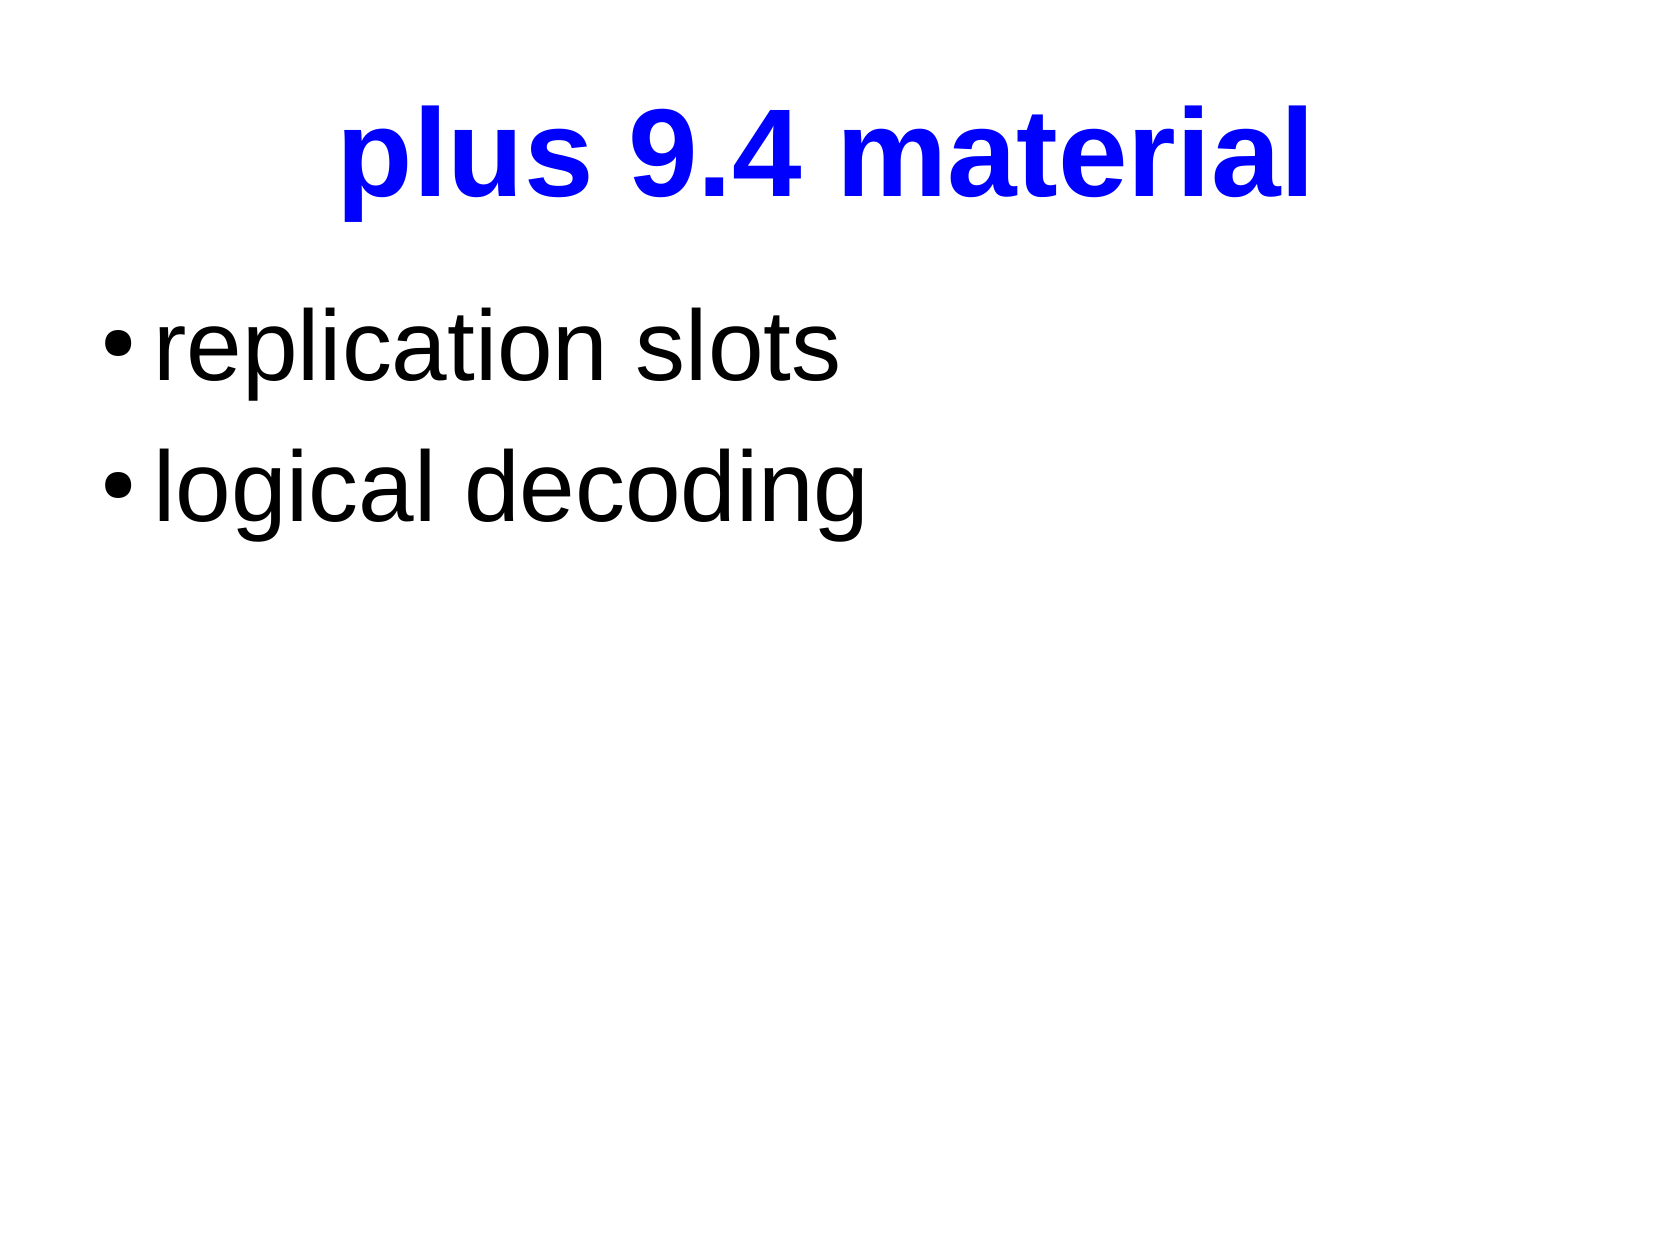

# plus 9.4 material
replication slots
logical decoding